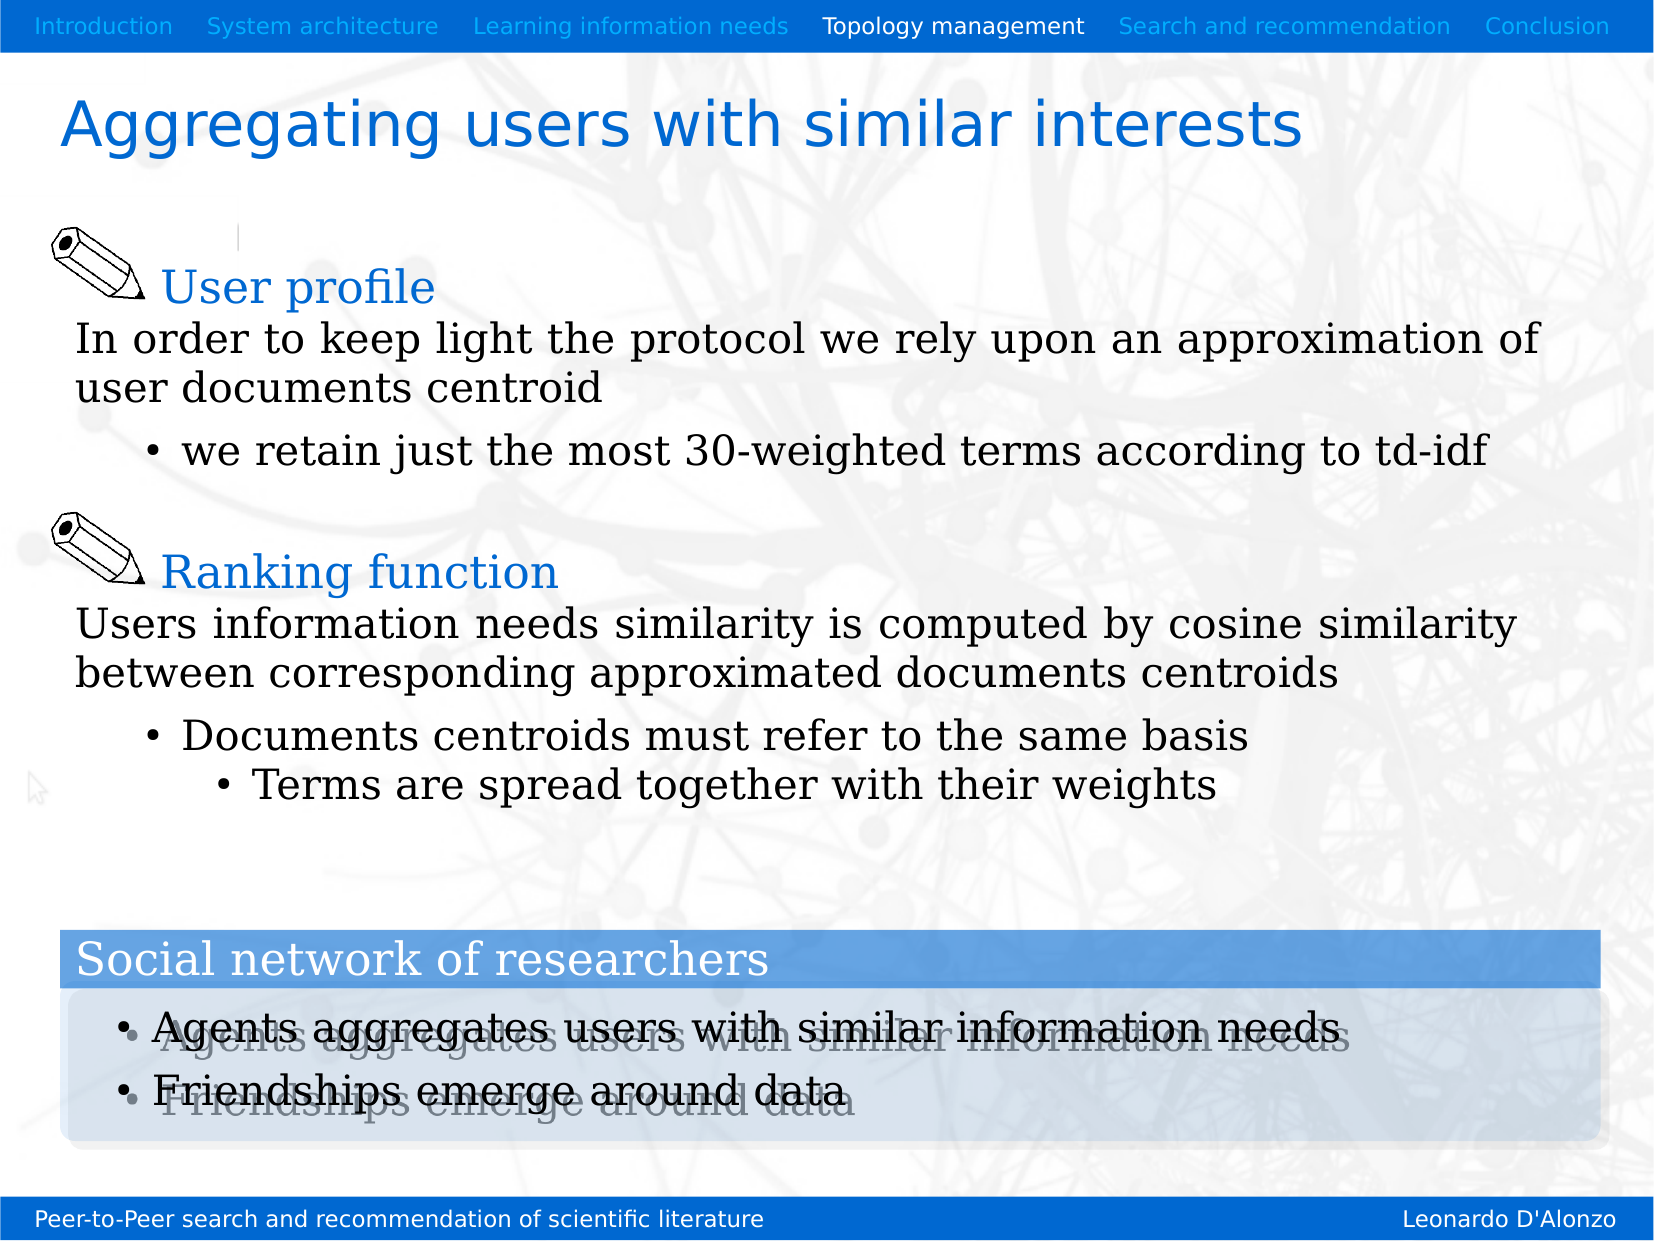

Introduction
System architecture
Learning information needs
Topology management
Search and recommendation
Conclusion
# Aggregating users with similar interests
User profile
In order to keep light the protocol we rely upon an approximation of user documents centroid
we retain just the most 30-weighted terms according to td-idf
Ranking function
Users information needs similarity is computed by cosine similarity between corresponding approximated documents centroids
Documents centroids must refer to the same basis
Terms are spread together with their weights
Social network of researchers
Agents aggregates users with similar information needs
Friendships emerge around data
Leonardo D'Alonzo
Peer-to-Peer search and recommendation of scientific literature